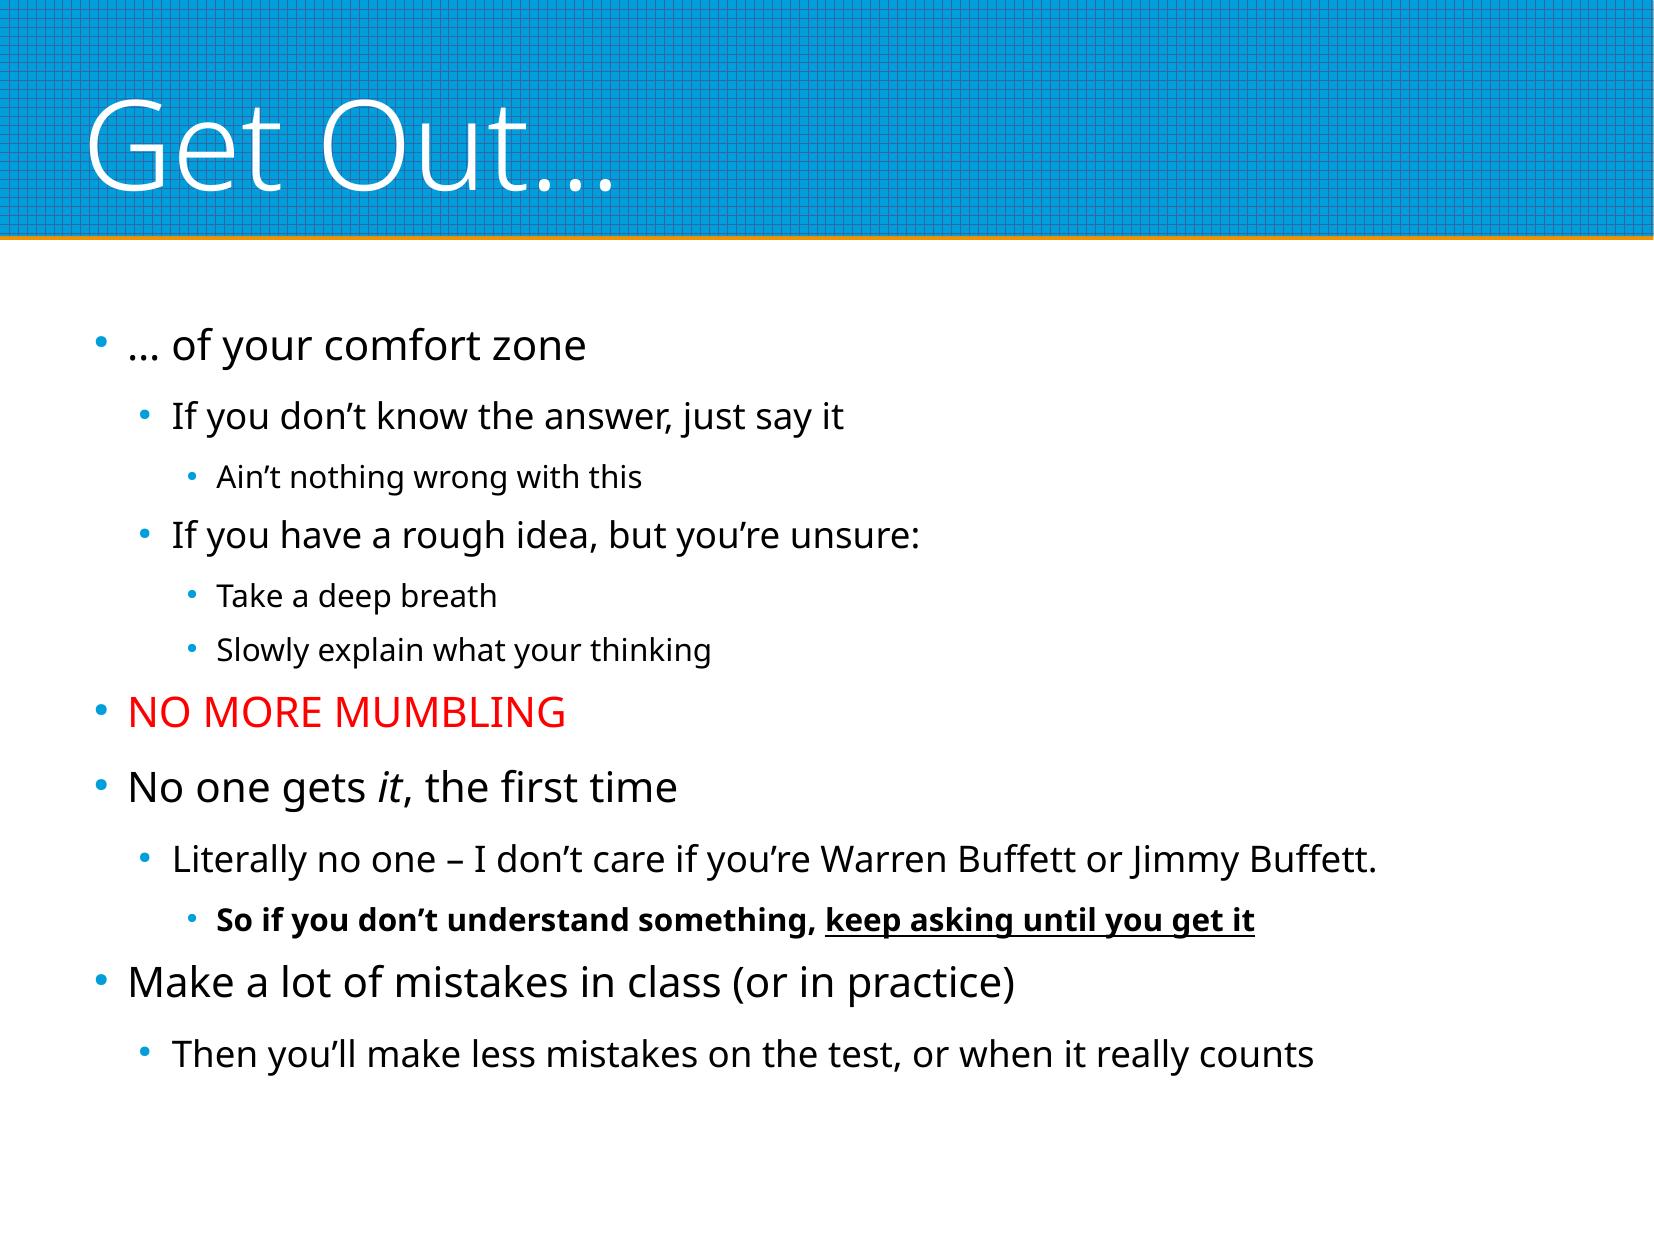

# Get Out...
… of your comfort zone
If you don’t know the answer, just say it
Ain’t nothing wrong with this
If you have a rough idea, but you’re unsure:
Take a deep breath
Slowly explain what your thinking
NO MORE MUMBLING
No one gets it, the first time
Literally no one – I don’t care if you’re Warren Buffett or Jimmy Buffett.
So if you don’t understand something, keep asking until you get it
Make a lot of mistakes in class (or in practice)
Then you’ll make less mistakes on the test, or when it really counts